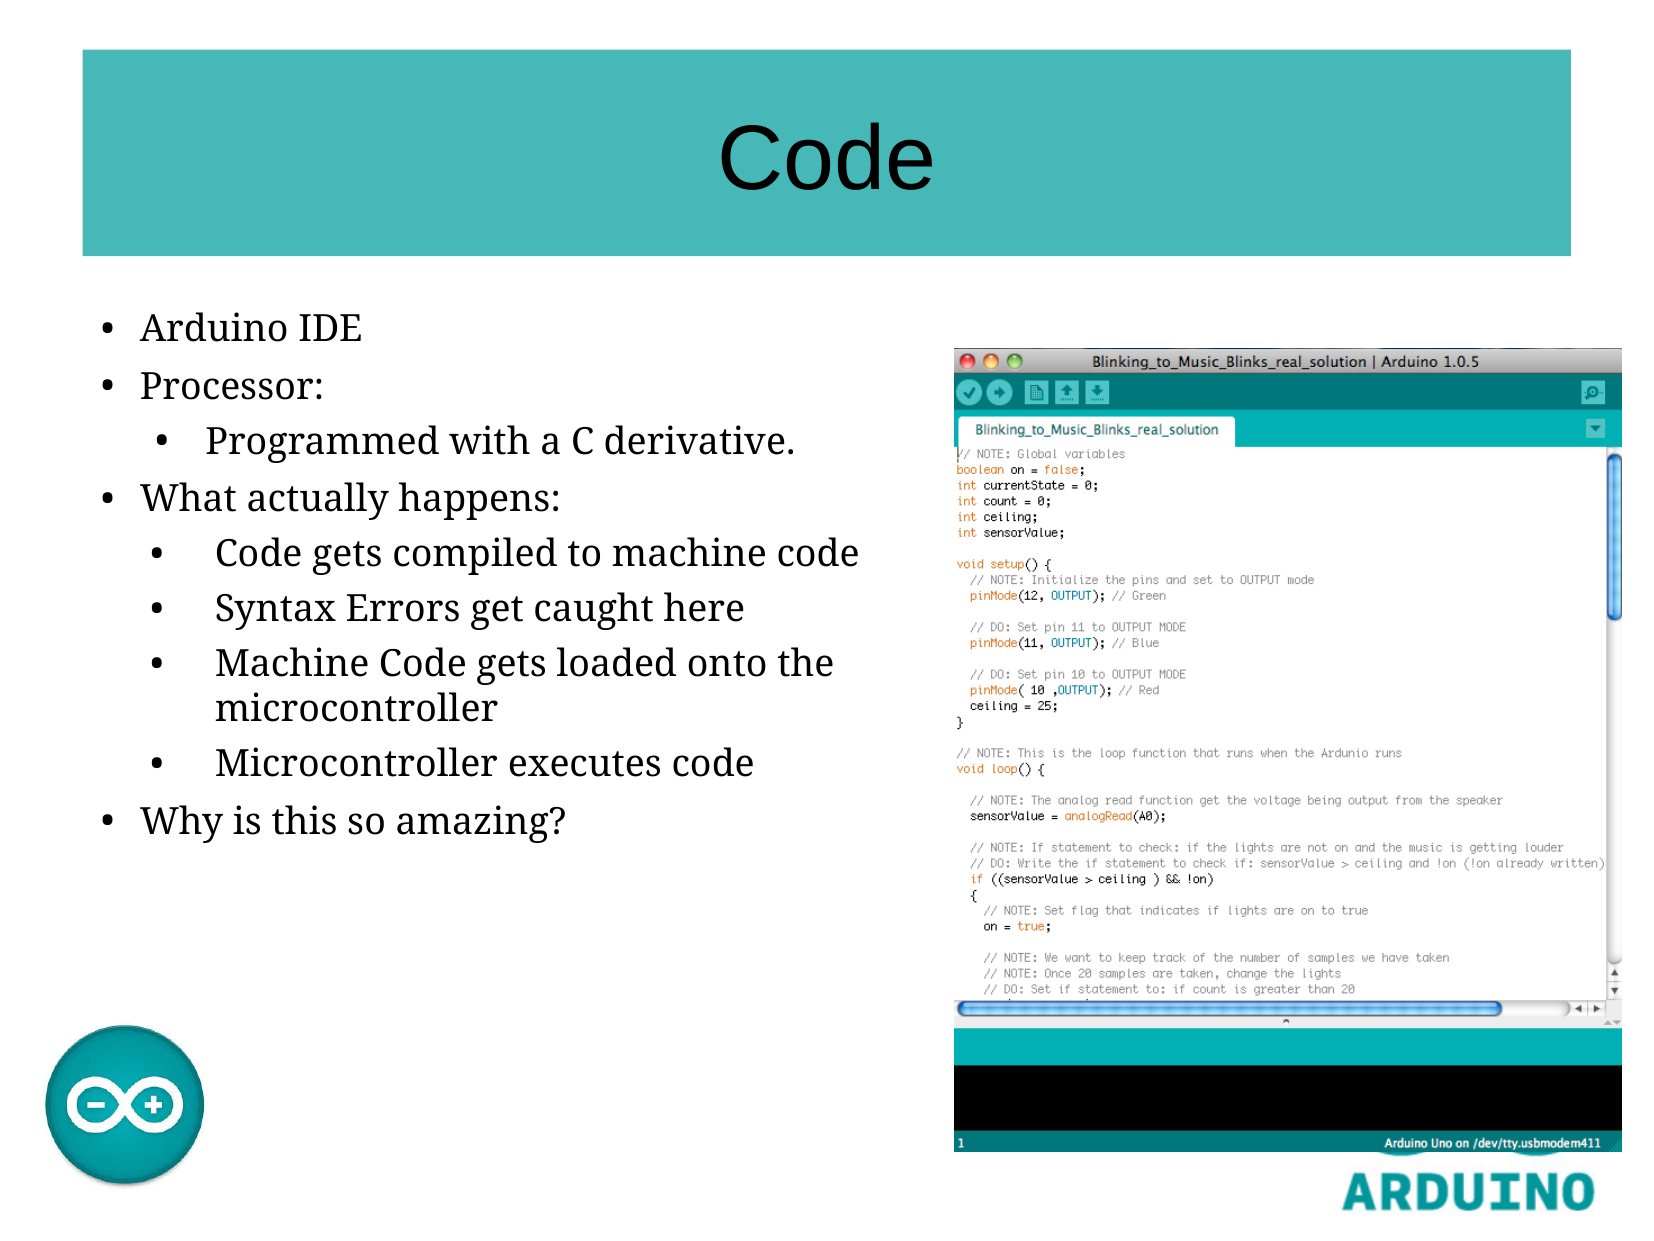

# Code
Arduino IDE
Processor:
Programmed with a C derivative.
What actually happens:
Code gets compiled to machine code
Syntax Errors get caught here
Machine Code gets loaded onto the microcontroller
Microcontroller executes code
Why is this so amazing?